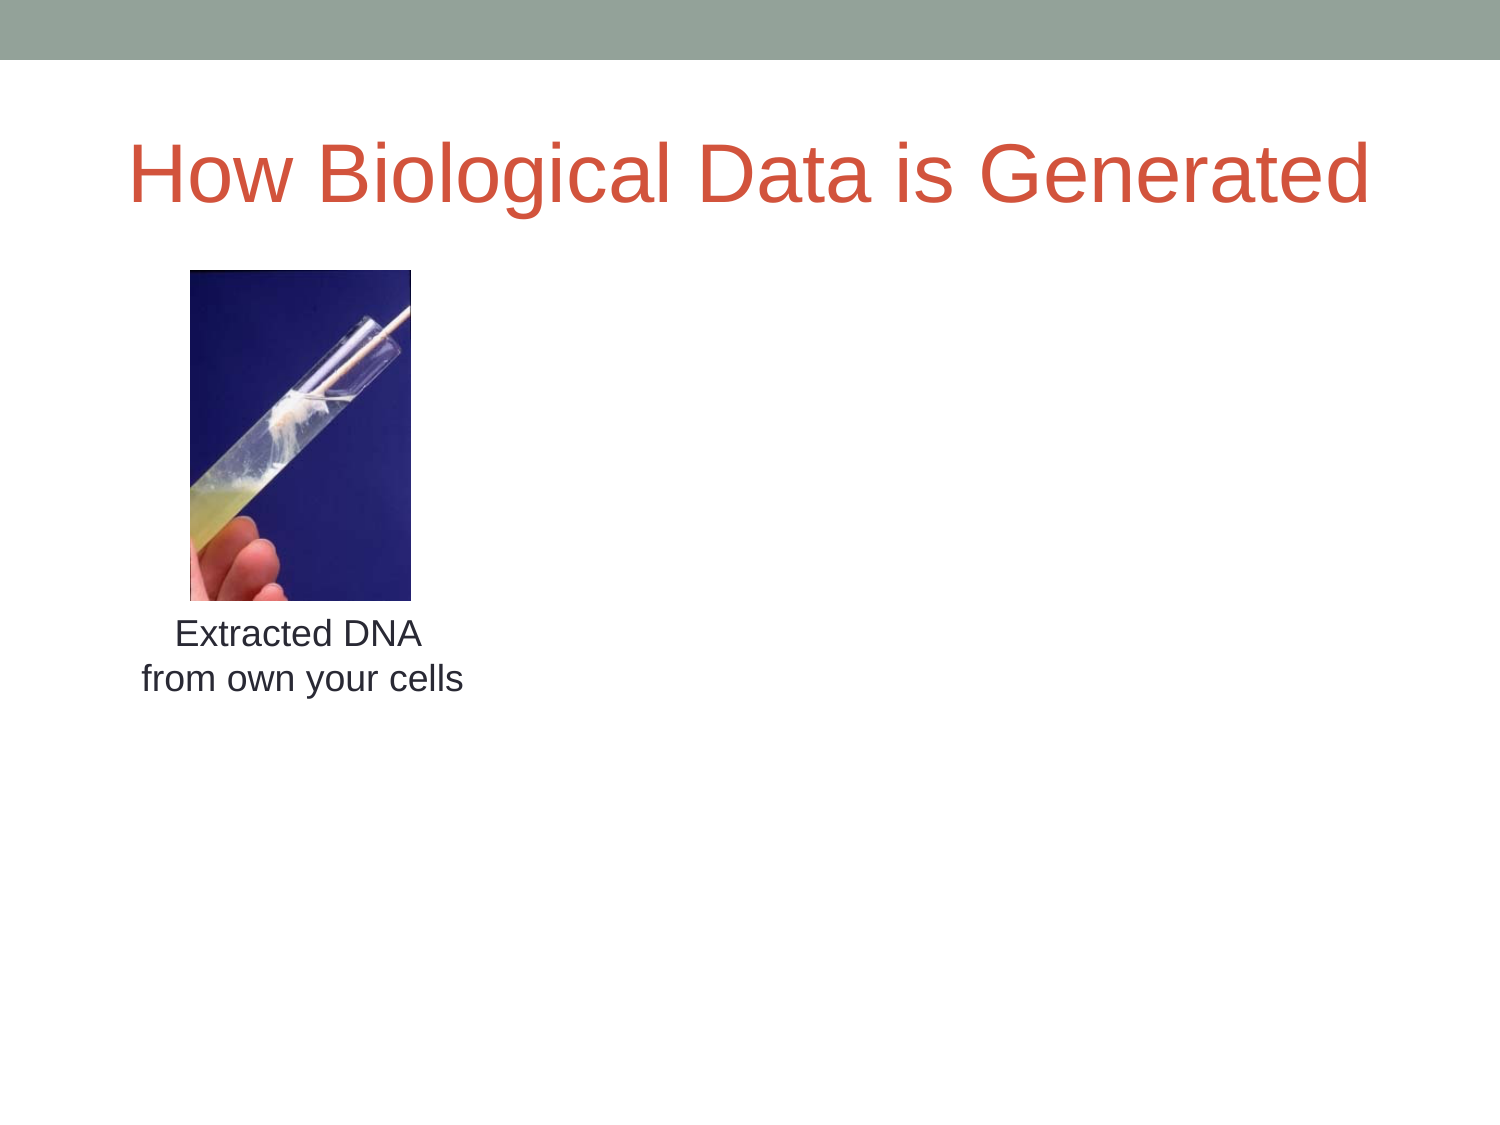

How Biological Data is Generated
Extracted DNA
from own your cells